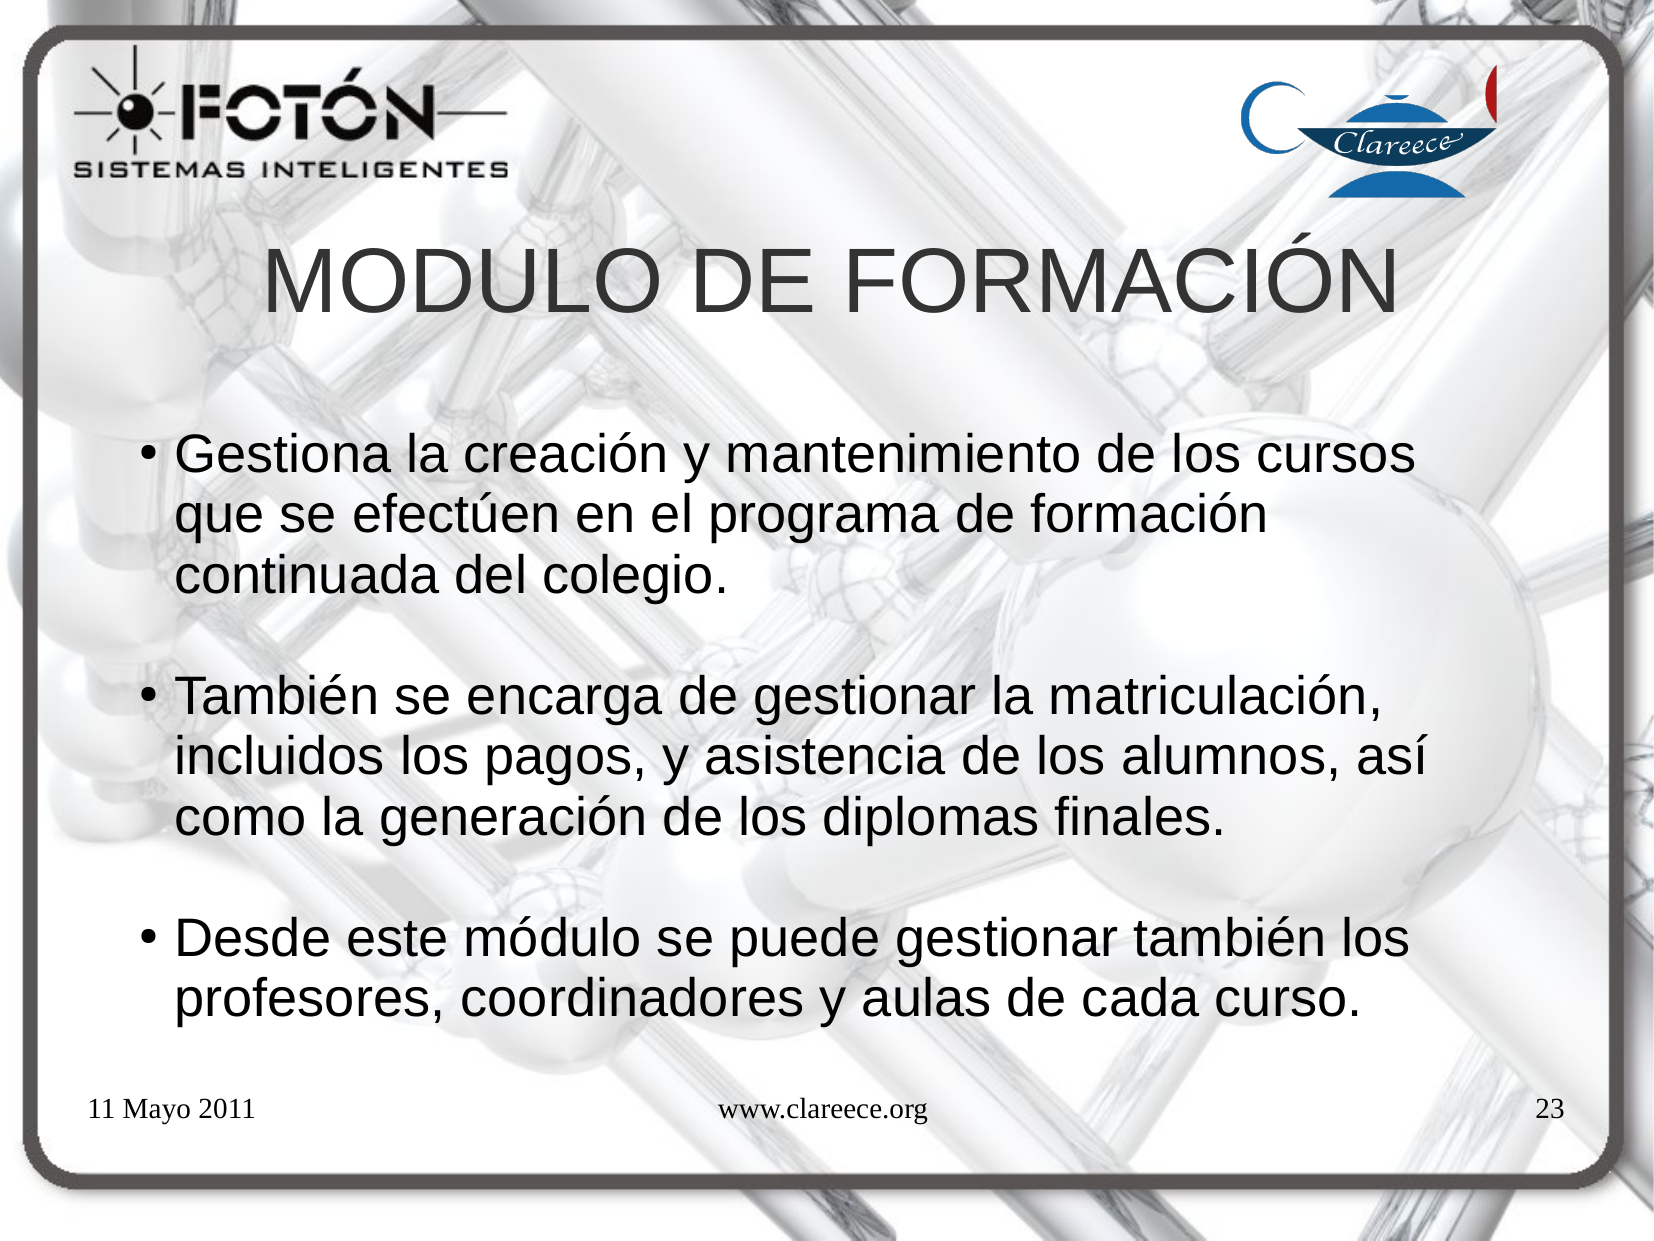

# MODULO DE FORMACIÓN
Gestiona la creación y mantenimiento de los cursos que se efectúen en el programa de formación continuada del colegio.
También se encarga de gestionar la matriculación, incluidos los pagos, y asistencia de los alumnos, así como la generación de los diplomas finales.
Desde este módulo se puede gestionar también los profesores, coordinadores y aulas de cada curso.
11 Mayo 2011
www.clareece.org
23